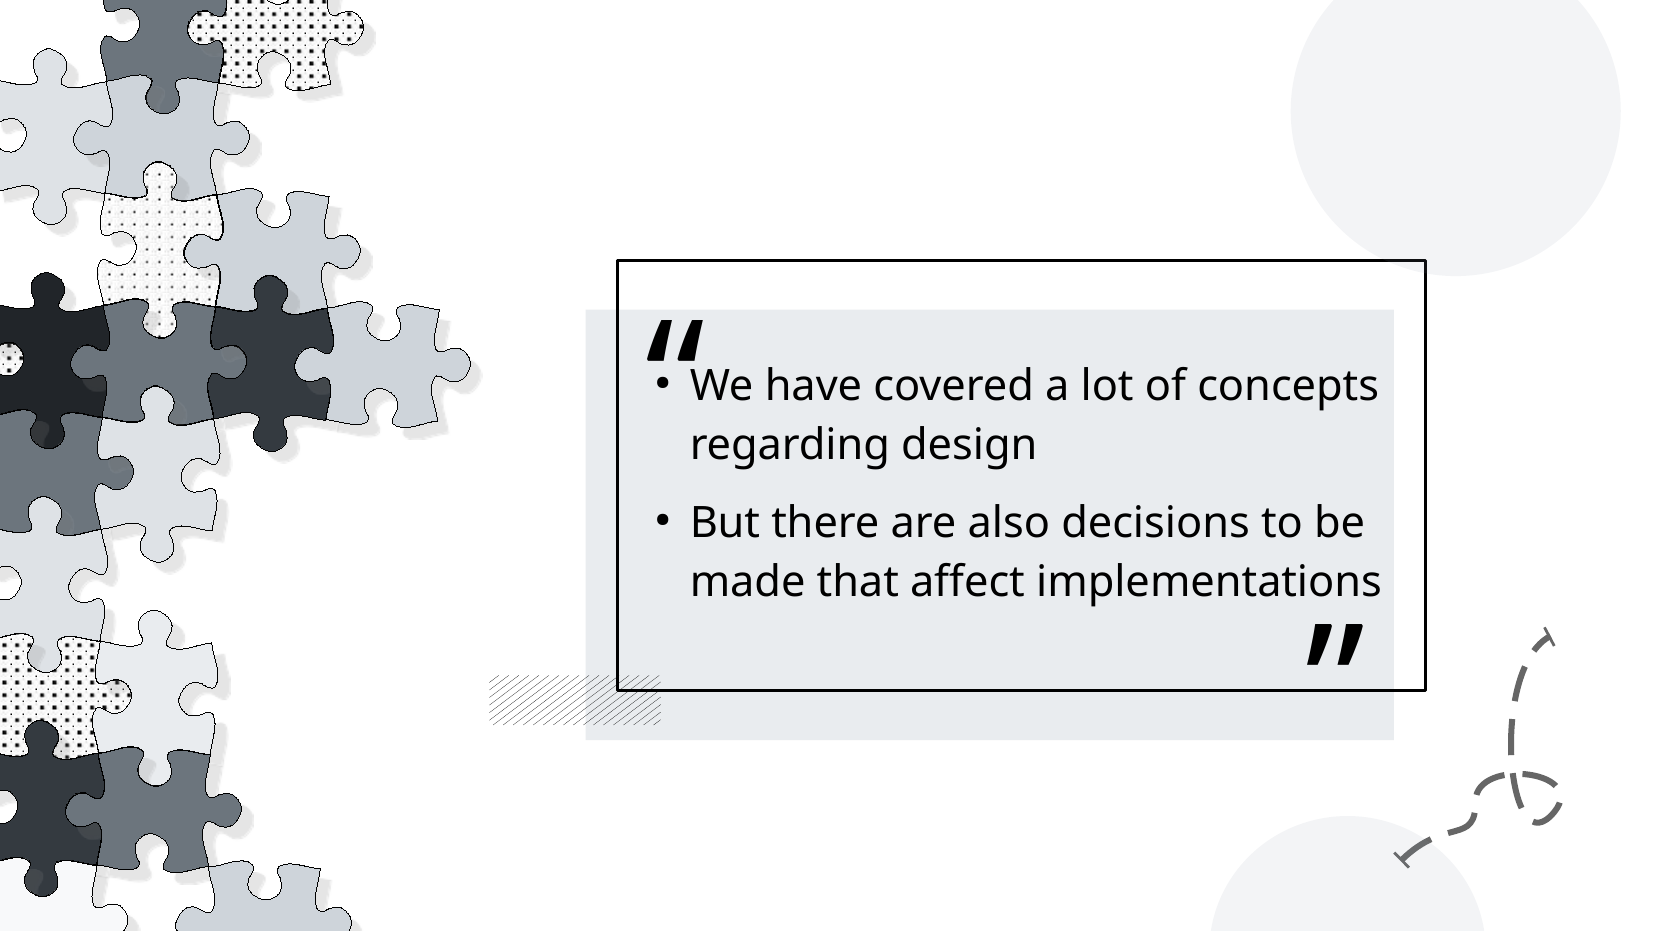

# We have covered a lot of concepts regarding design
But there are also decisions to be made that affect implementations